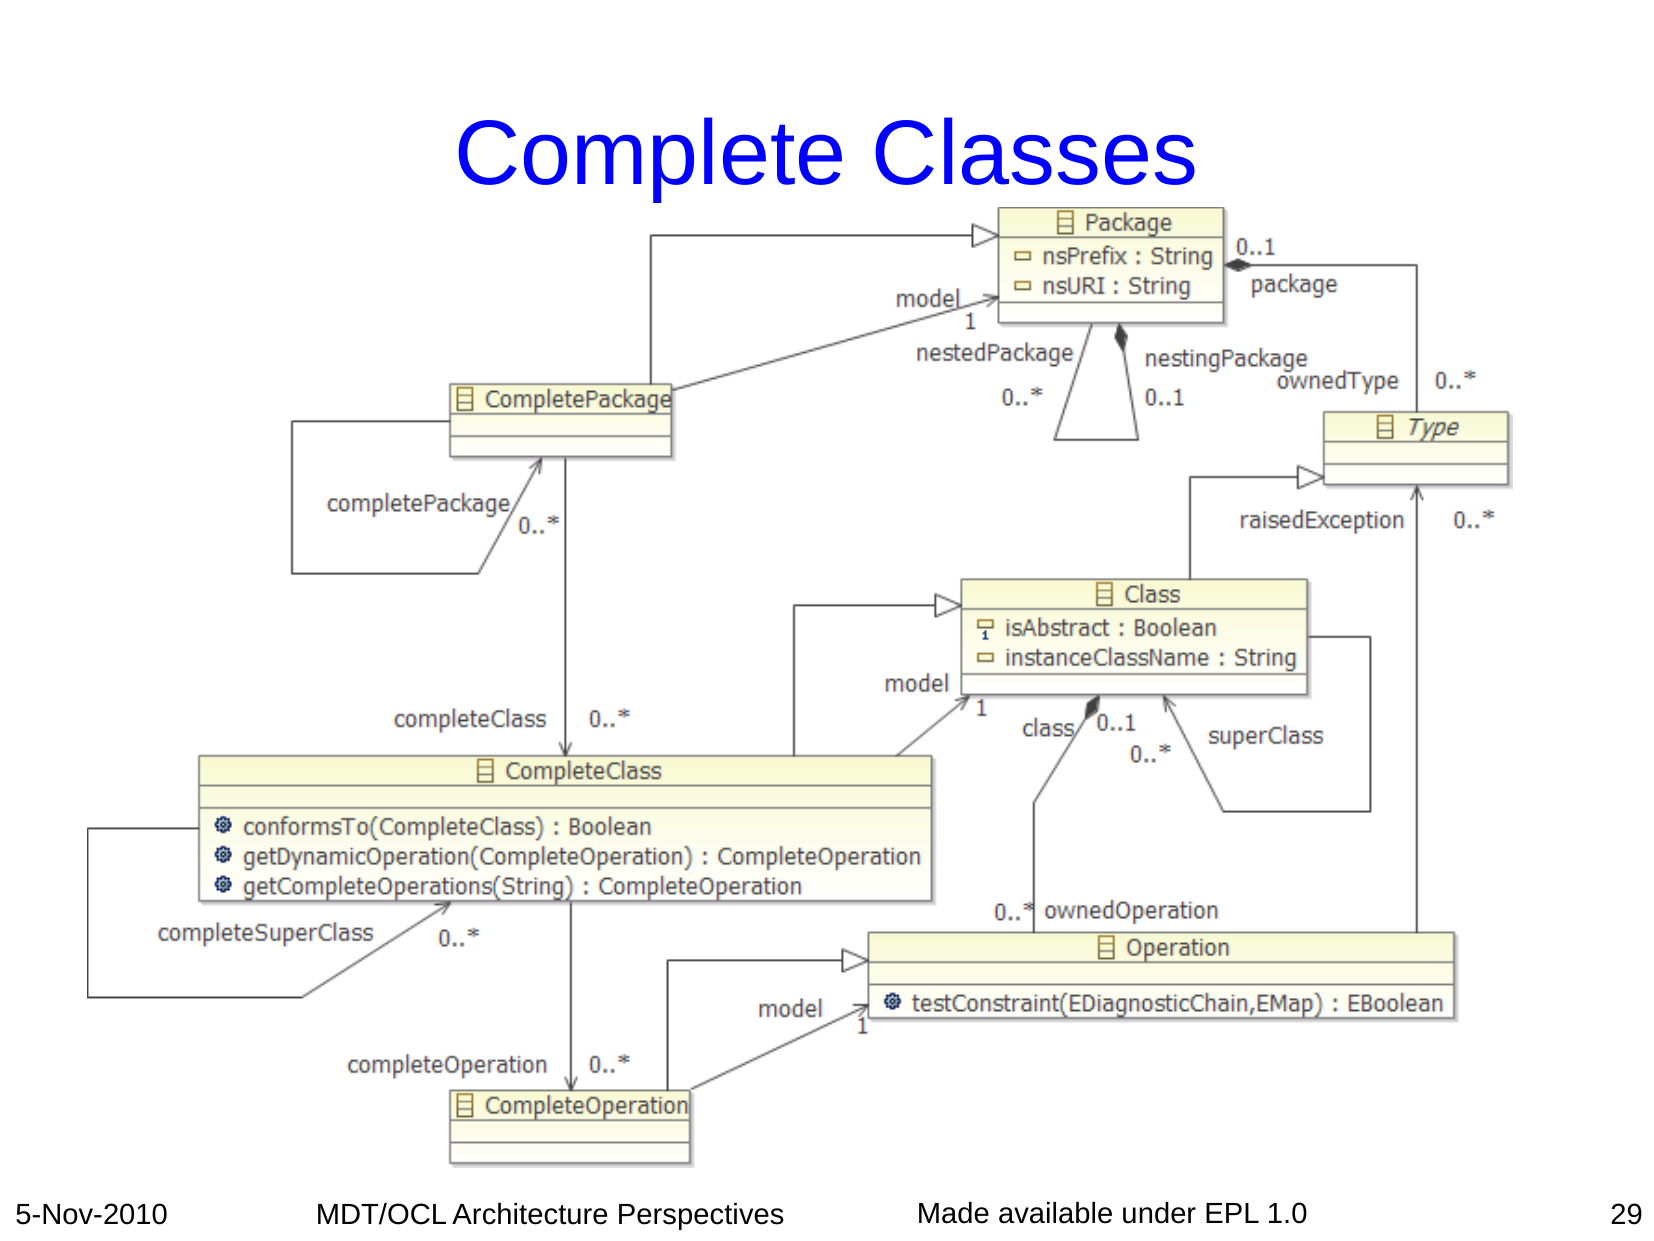

# Complete Classes
5-Nov-2010
MDT/OCL Architecture Perspectives
29